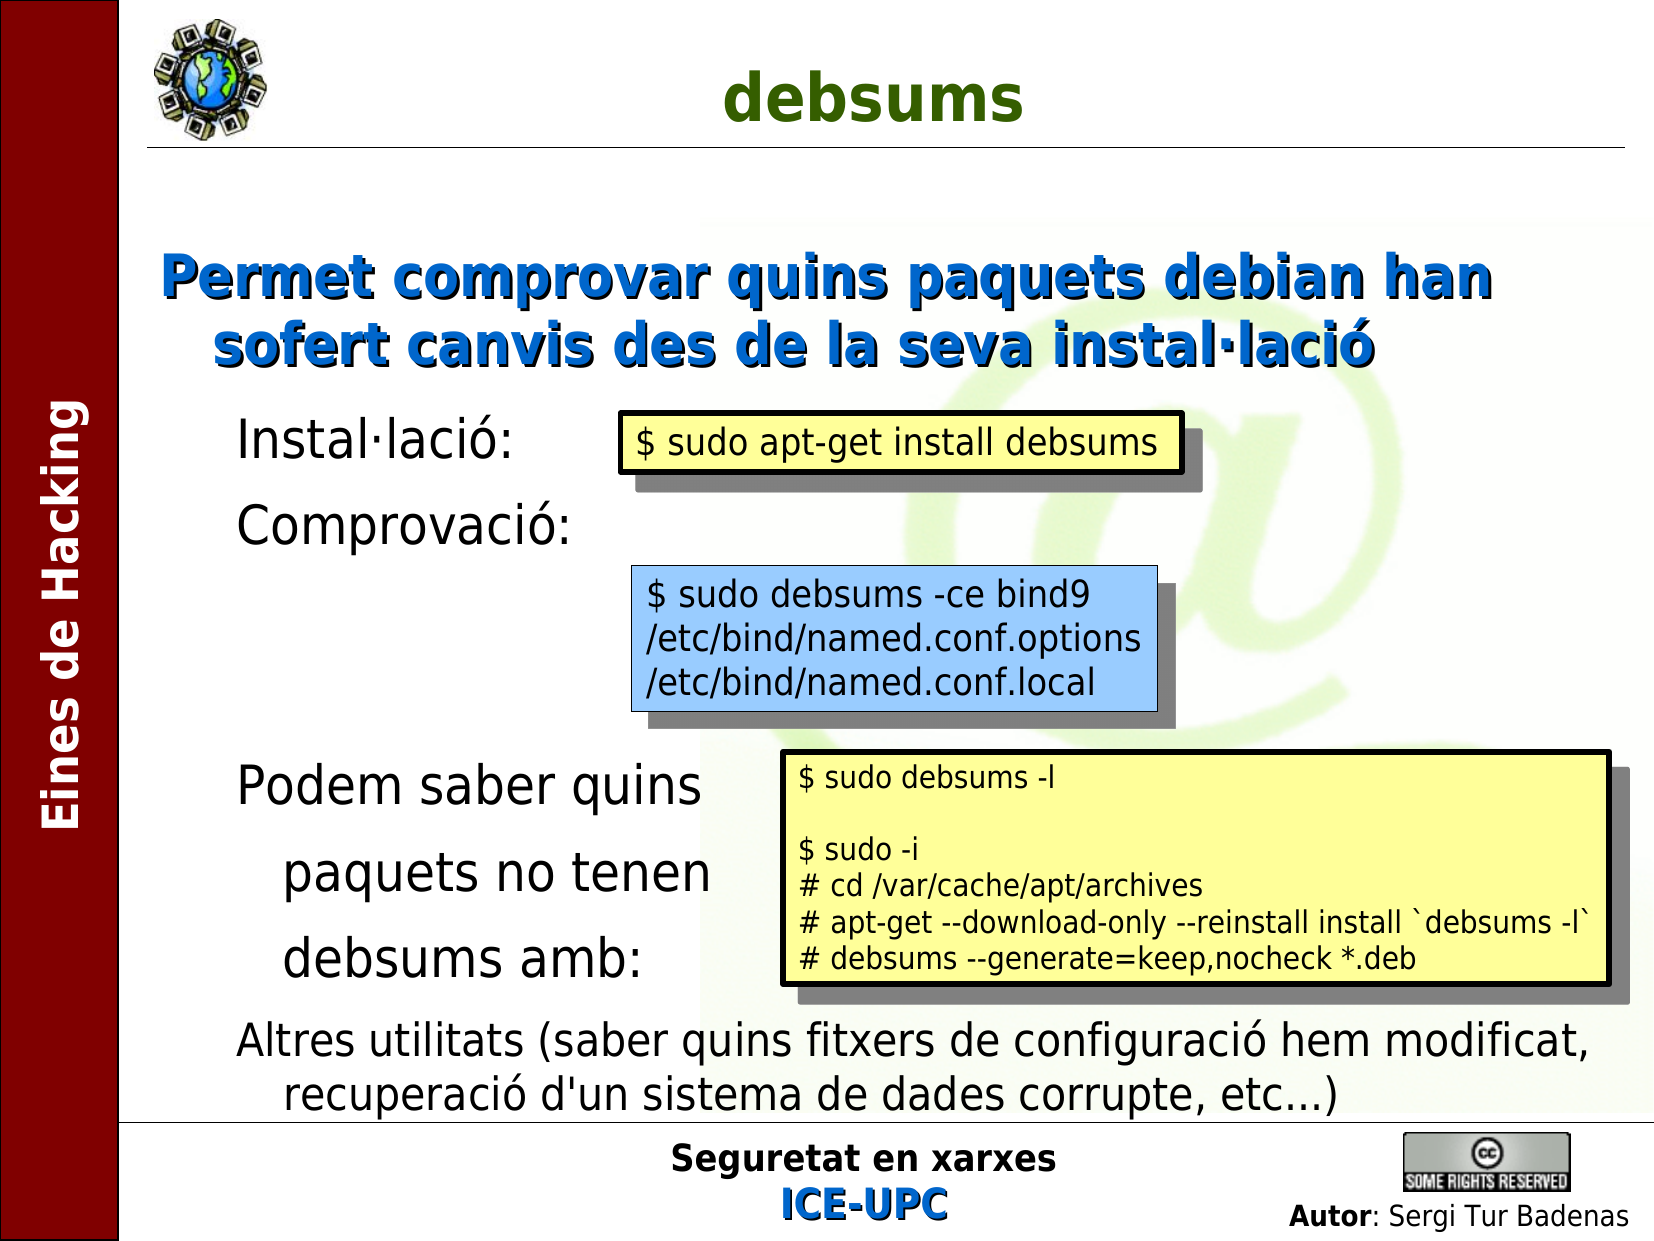

# debsums
Permet comprovar quins paquets debian han sofert canvis des de la seva instal·lació
Instal·lació:
Comprovació:
Podem saber quins
 paquets no tenen
 debsums amb:
Altres utilitats (saber quins fitxers de configuració hem modificat, recuperació d'un sistema de dades corrupte, etc...)
$ sudo apt-get install debsums
$ sudo debsums -ce bind9
/etc/bind/named.conf.options
/etc/bind/named.conf.local
$ sudo debsums -l
$ sudo -i
# cd /var/cache/apt/archives
# apt-get --download-only --reinstall install `debsums -l`
# debsums --generate=keep,nocheck *.deb